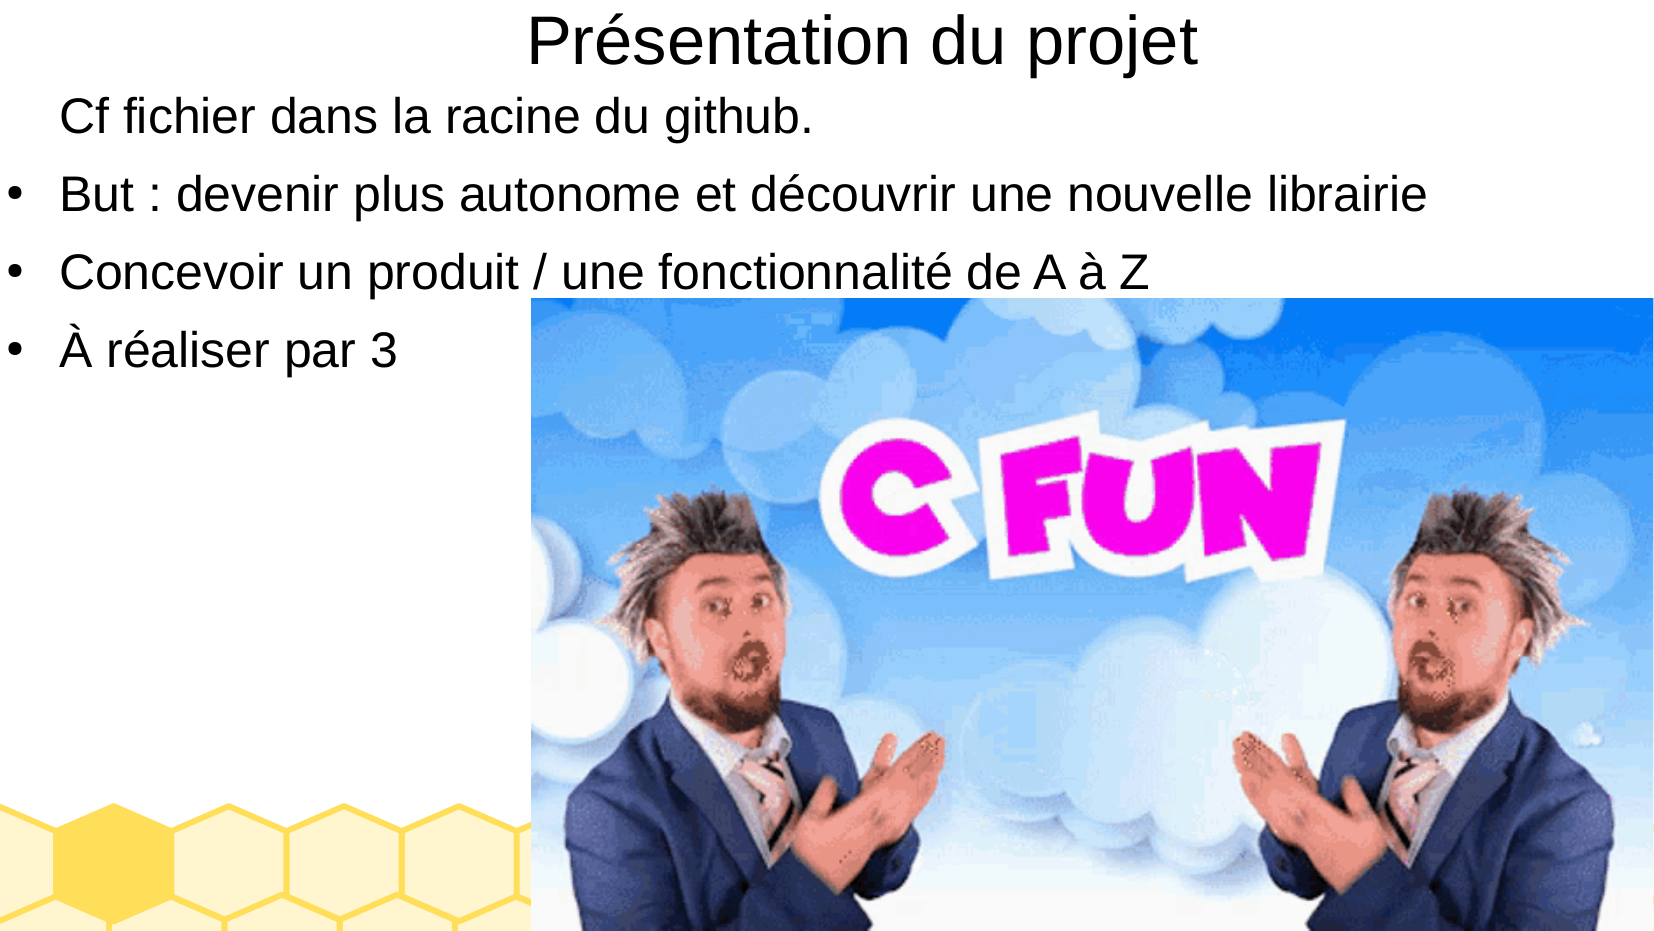

# Présentation du projet
Cf fichier dans la racine du github.
But : devenir plus autonome et découvrir une nouvelle librairie
Concevoir un produit / une fonctionnalité de A à Z
À réaliser par 3